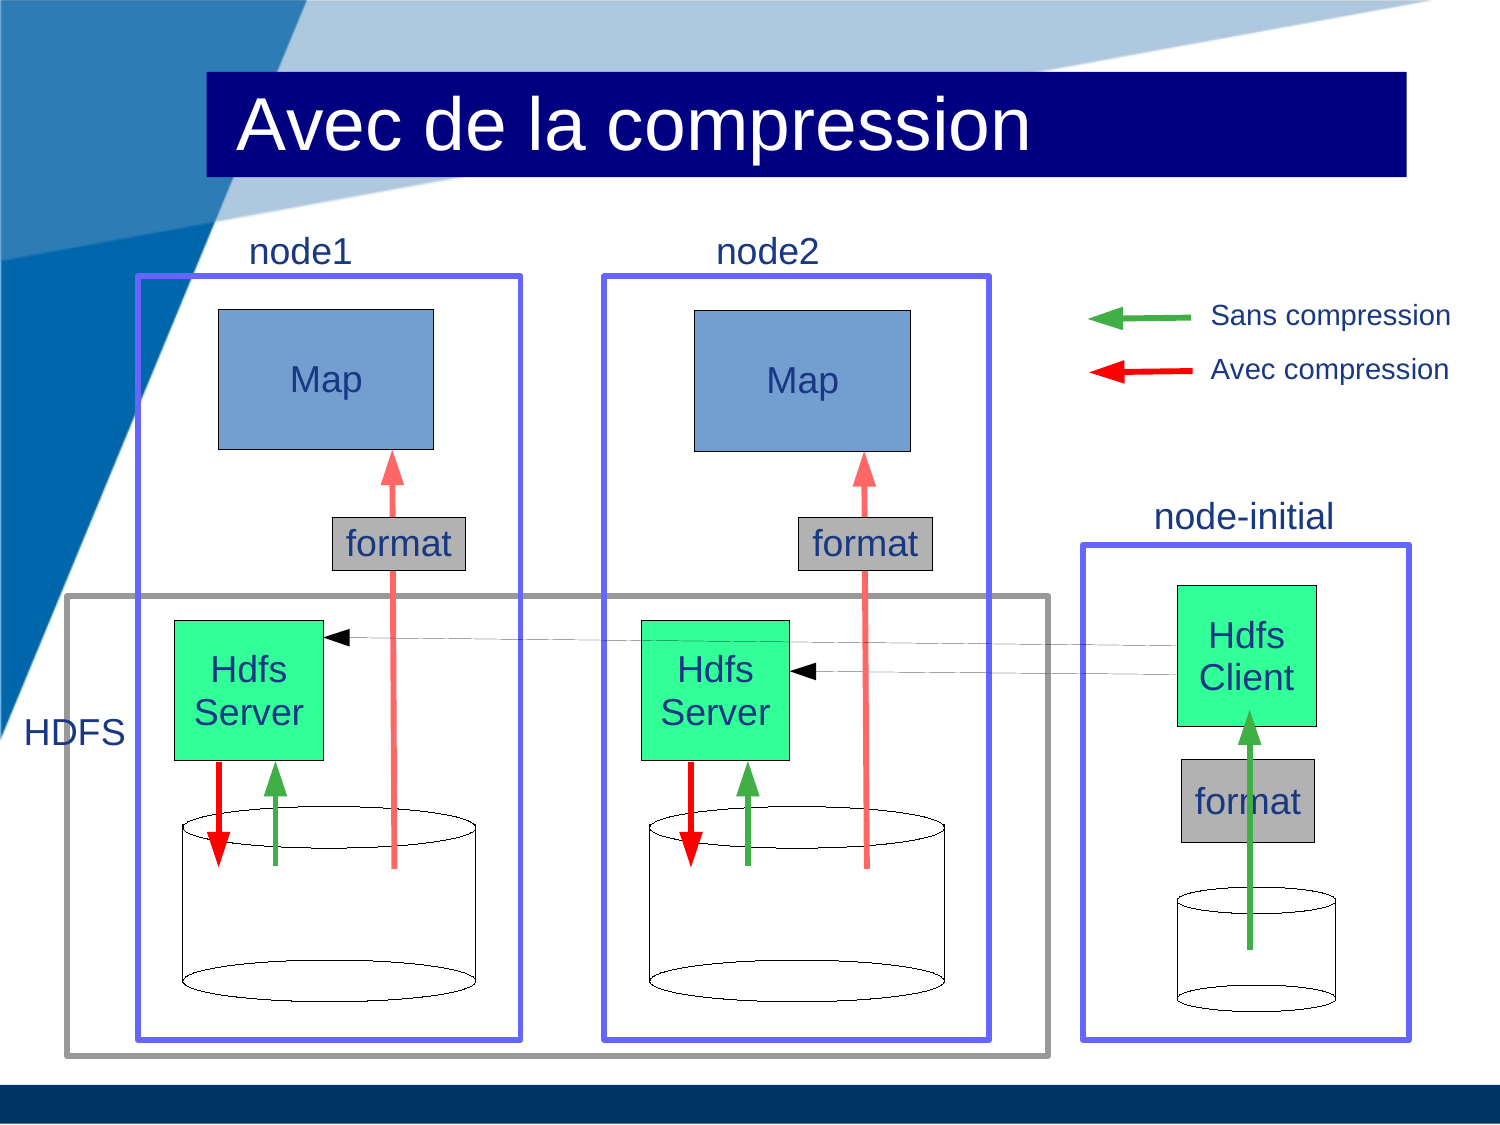

# Avec de la compression
node1
node2
Sans compression
Map
Map
Avec compression
node-initial
format
format
Hdfs
Client
Hdfs
Server
Hdfs
Server
HDFS
format